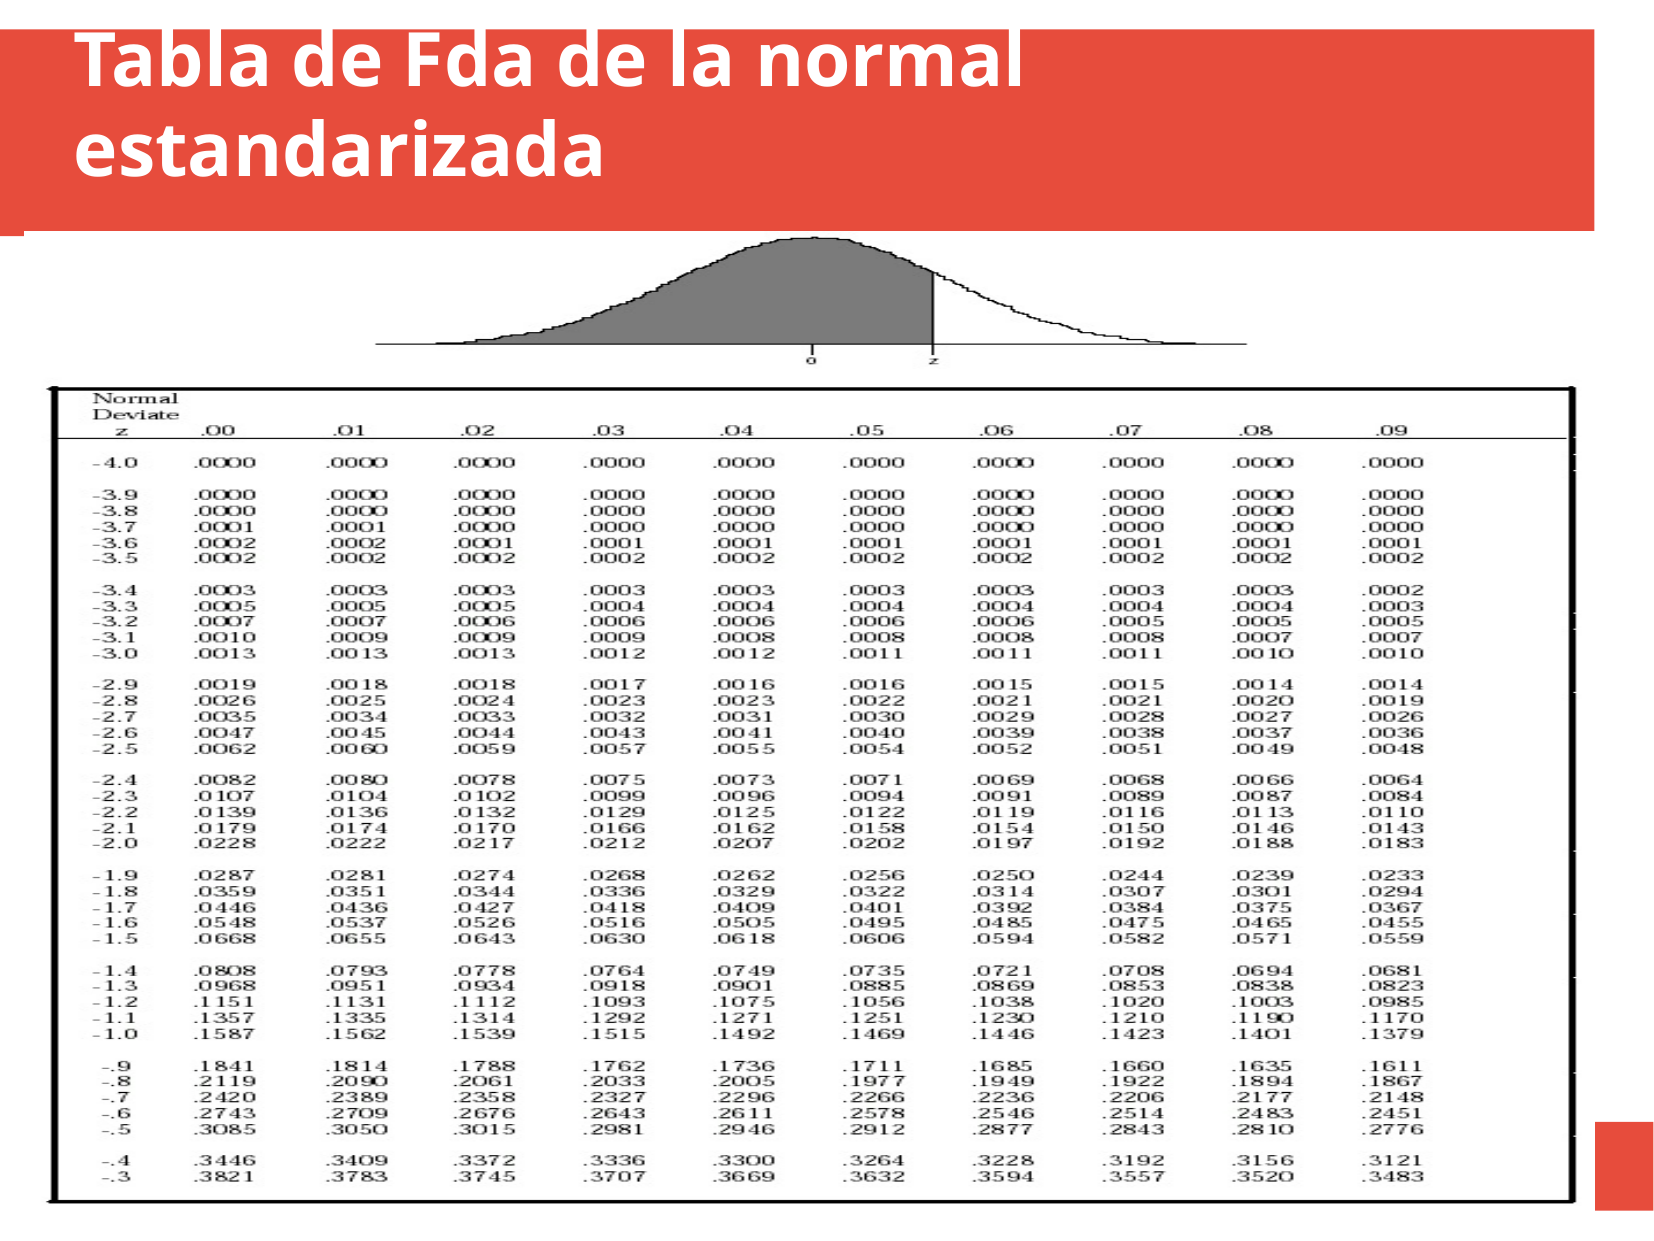

# Tabla de Fda de la normal estandarizada